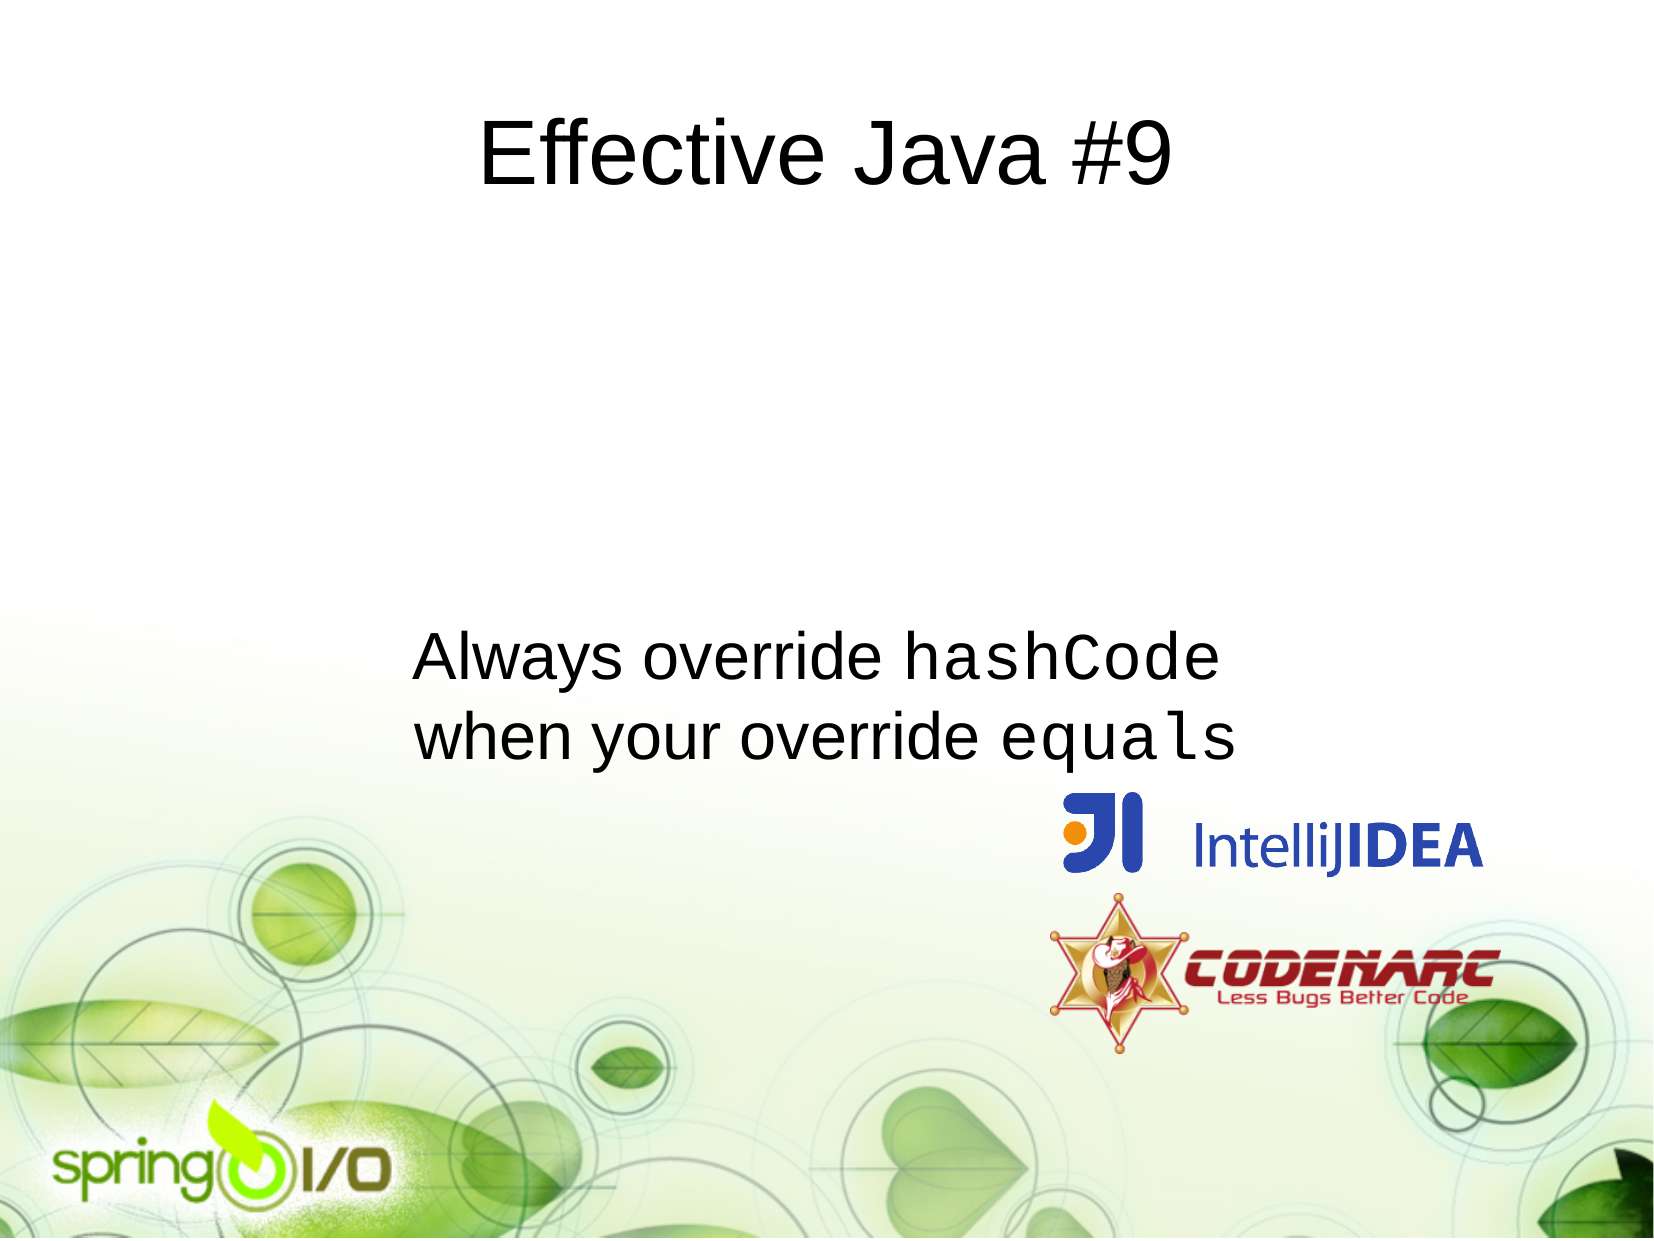

# Effective Java #9
Always override hashCode
when your override equals